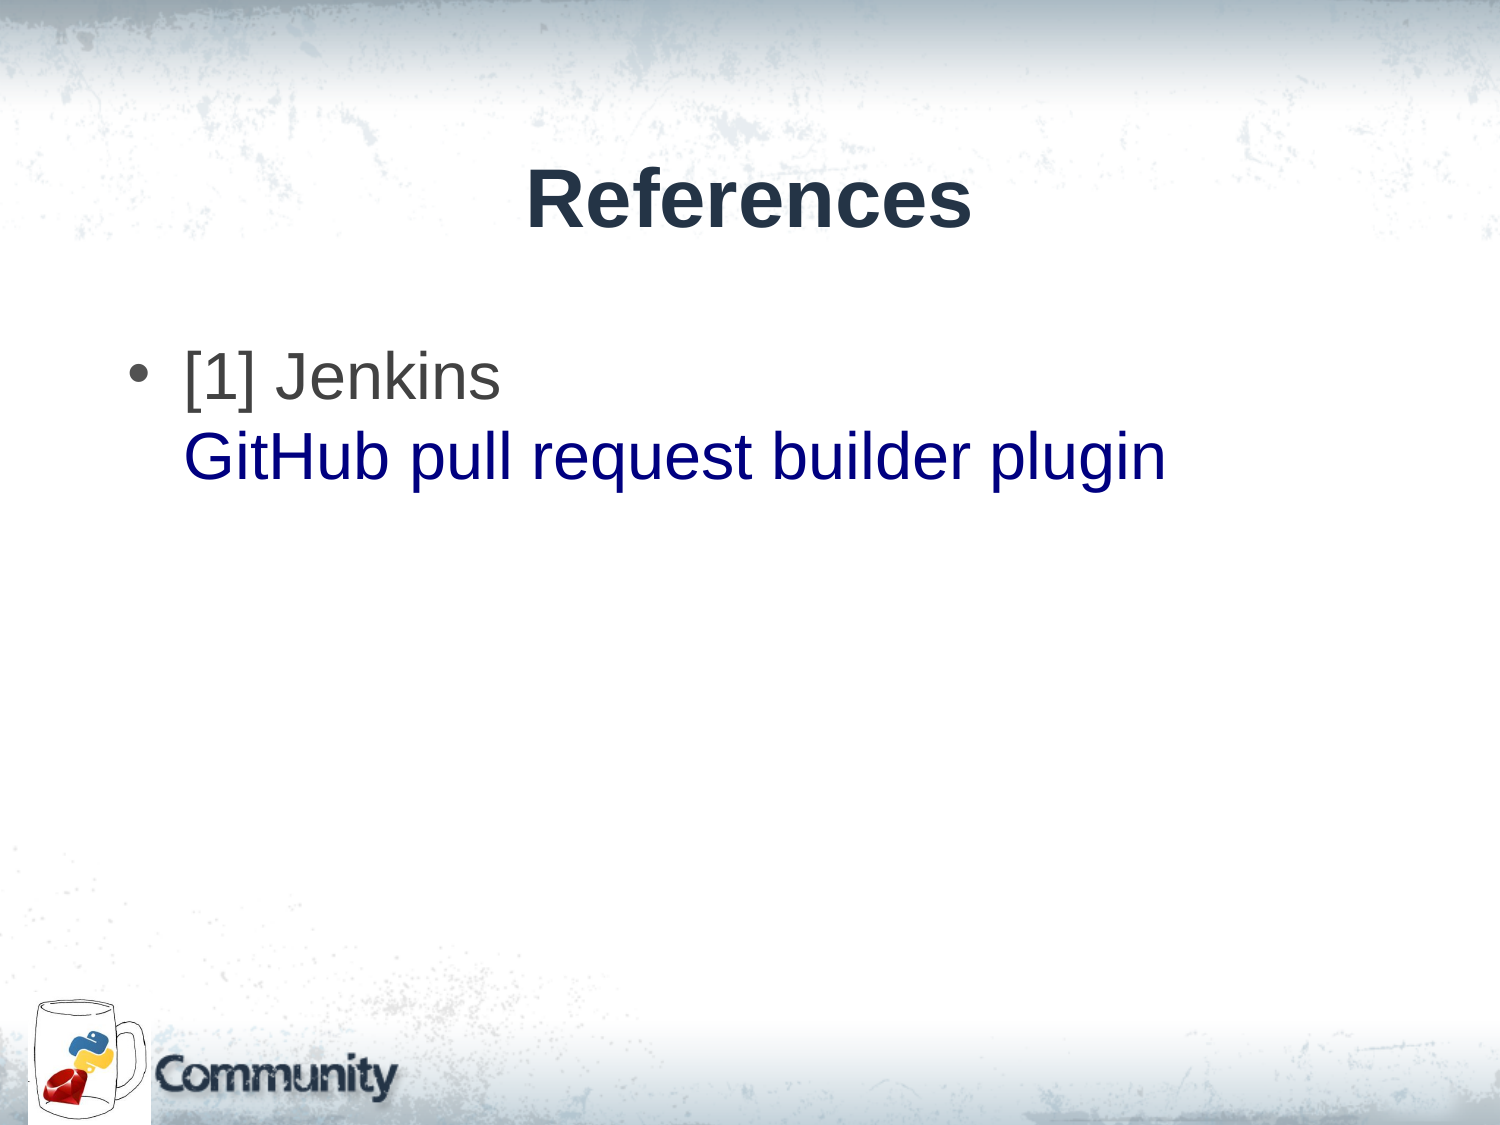

# References
[1] Jenkins GitHub pull request builder plugin